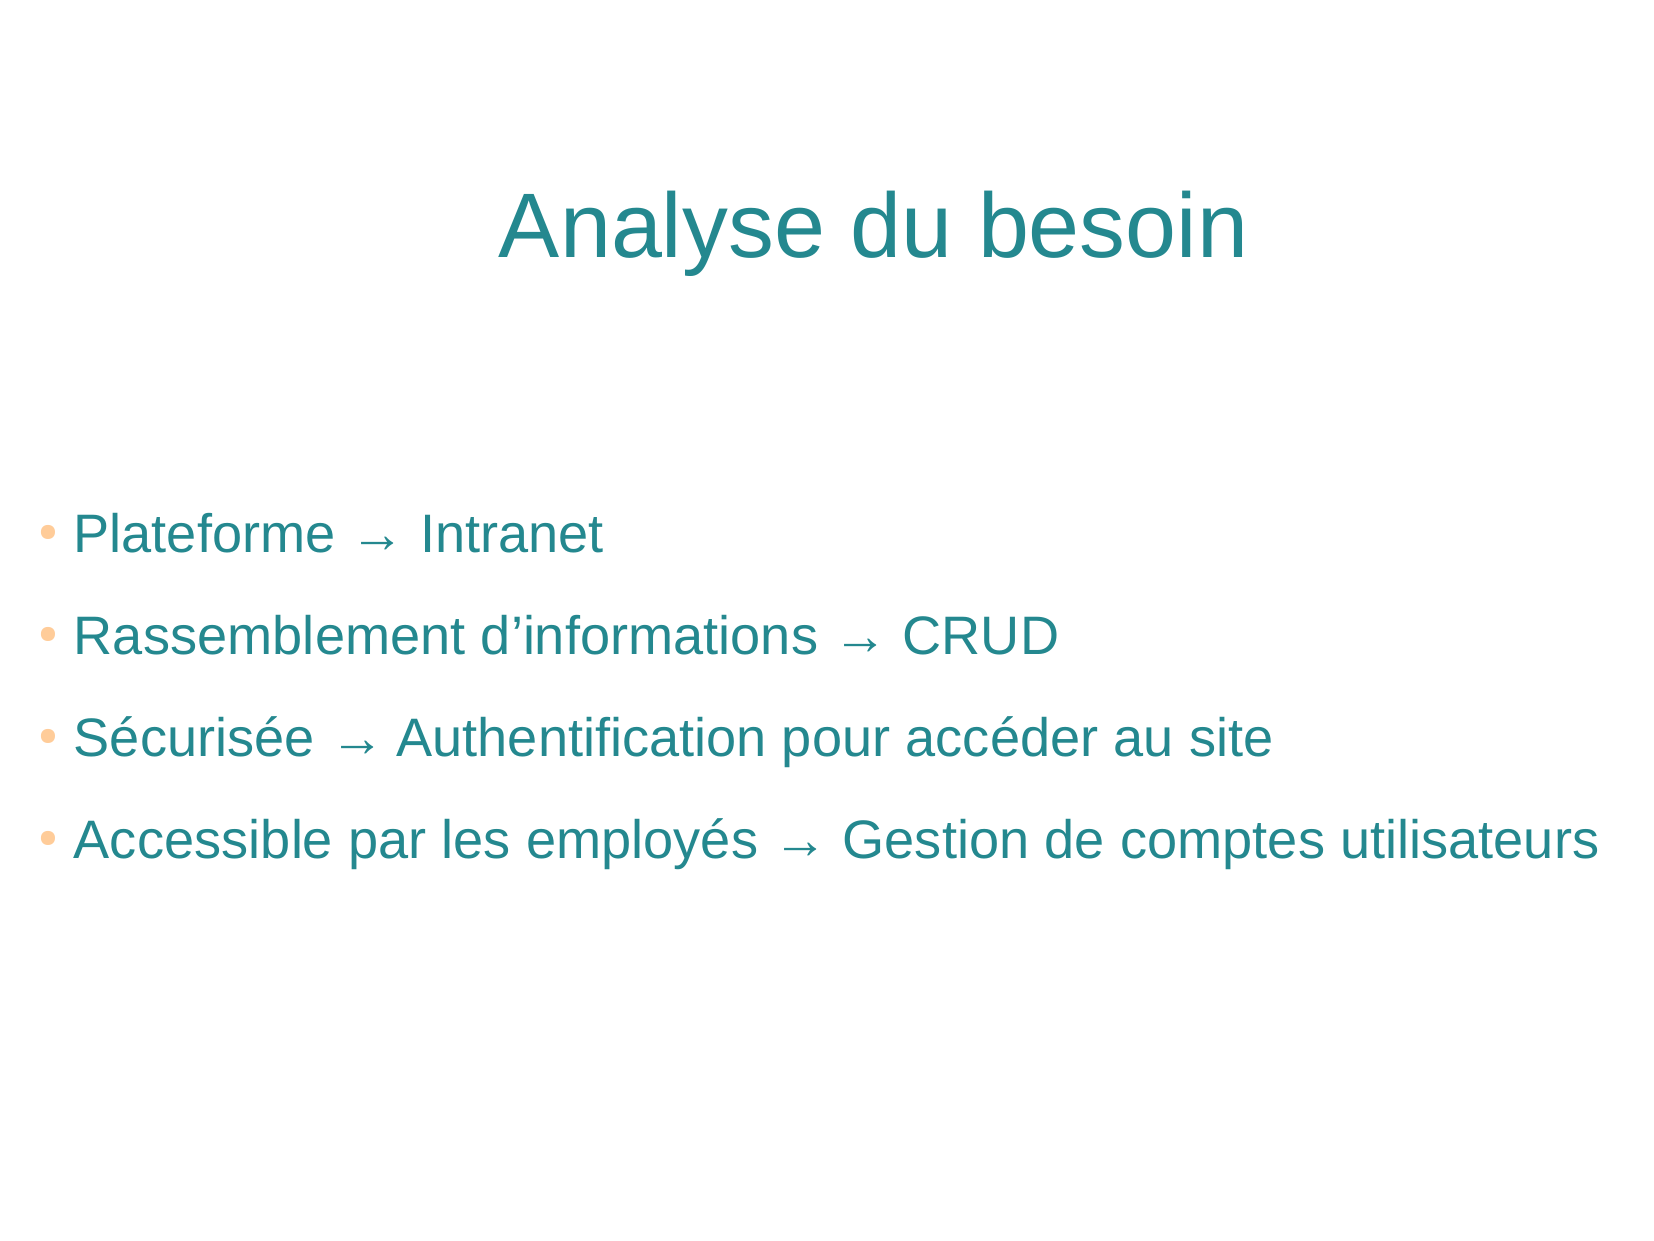

# Analyse du besoin
Plateforme → Intranet
Rassemblement d’informations → CRUD
Sécurisée → Authentification pour accéder au site
Accessible par les employés → Gestion de comptes utilisateurs